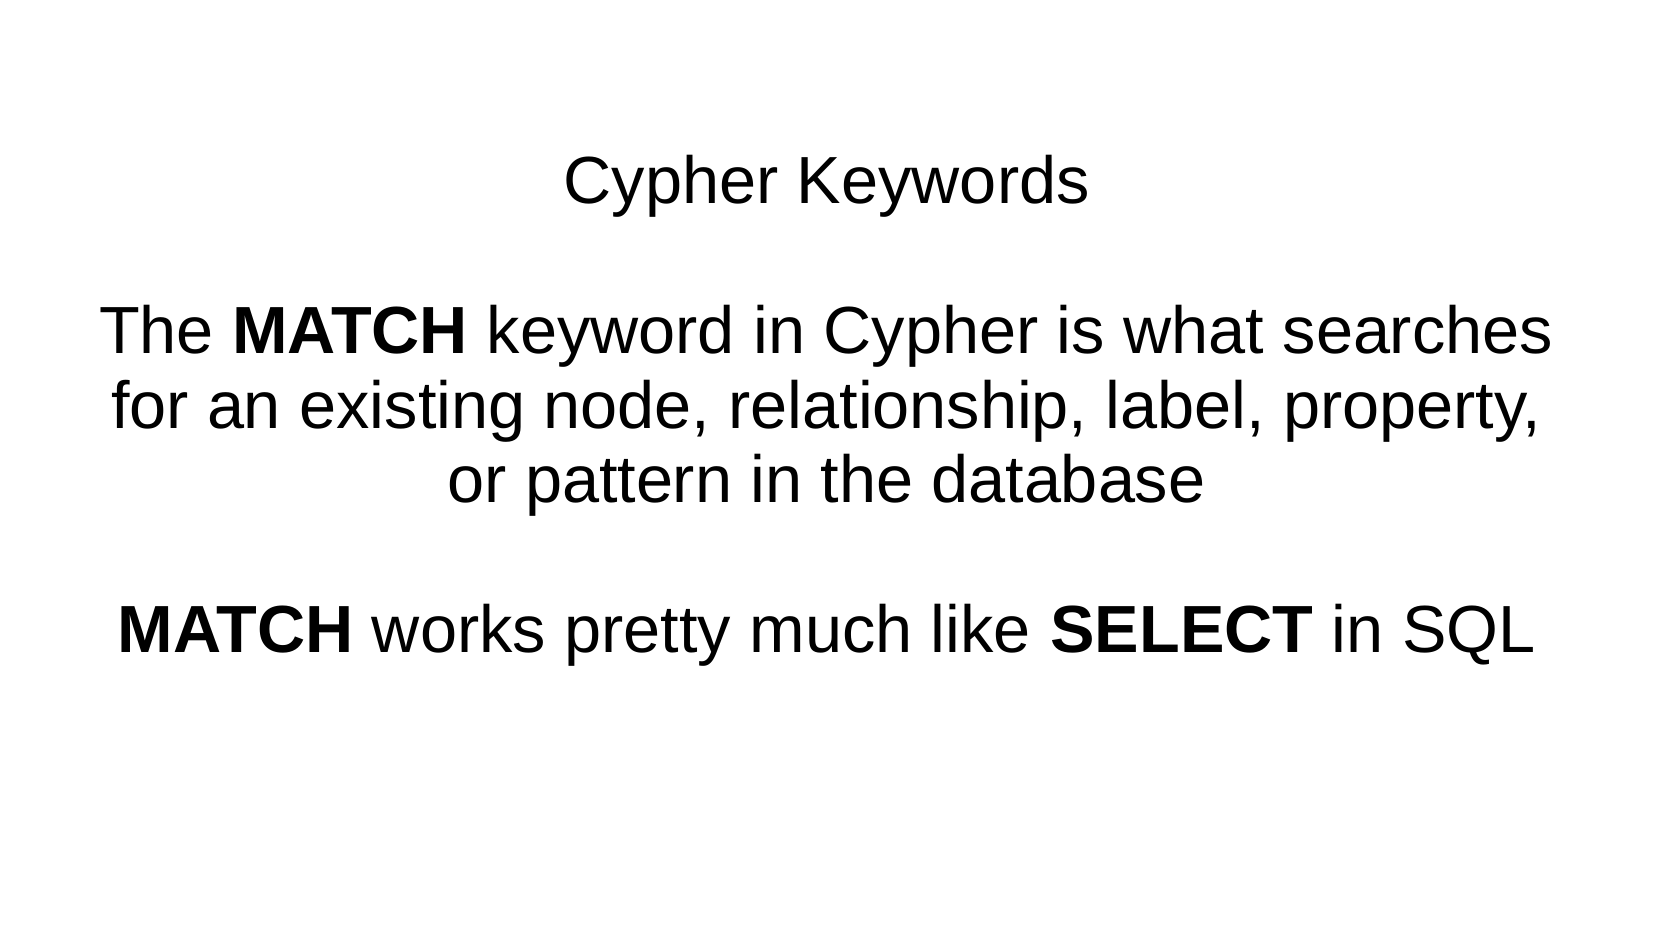

# Cypher Keywords
The MATCH keyword in Cypher is what searches for an existing node, relationship, label, property, or pattern in the database
MATCH works pretty much like SELECT in SQL